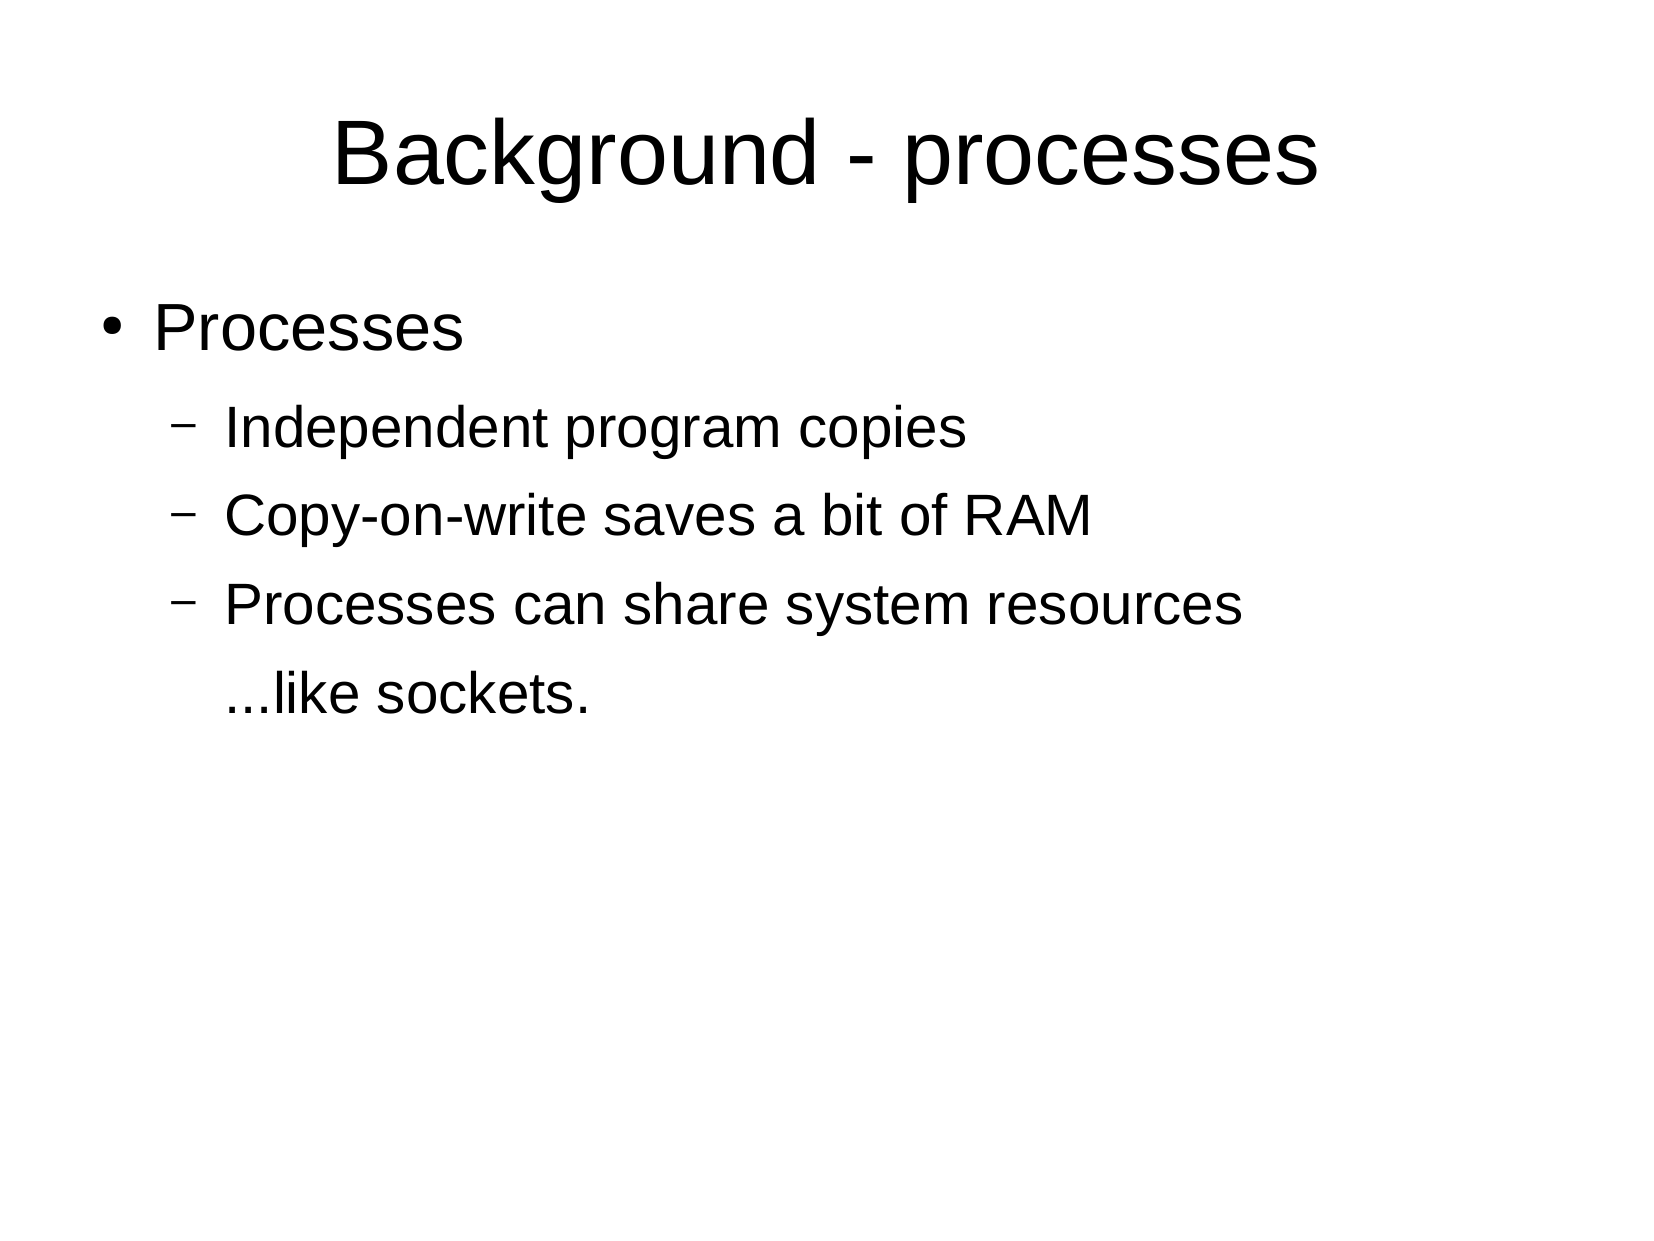

# Background - processes
Processes
Independent program copies
Copy-on-write saves a bit of RAM
Processes can share system resources
...like sockets.